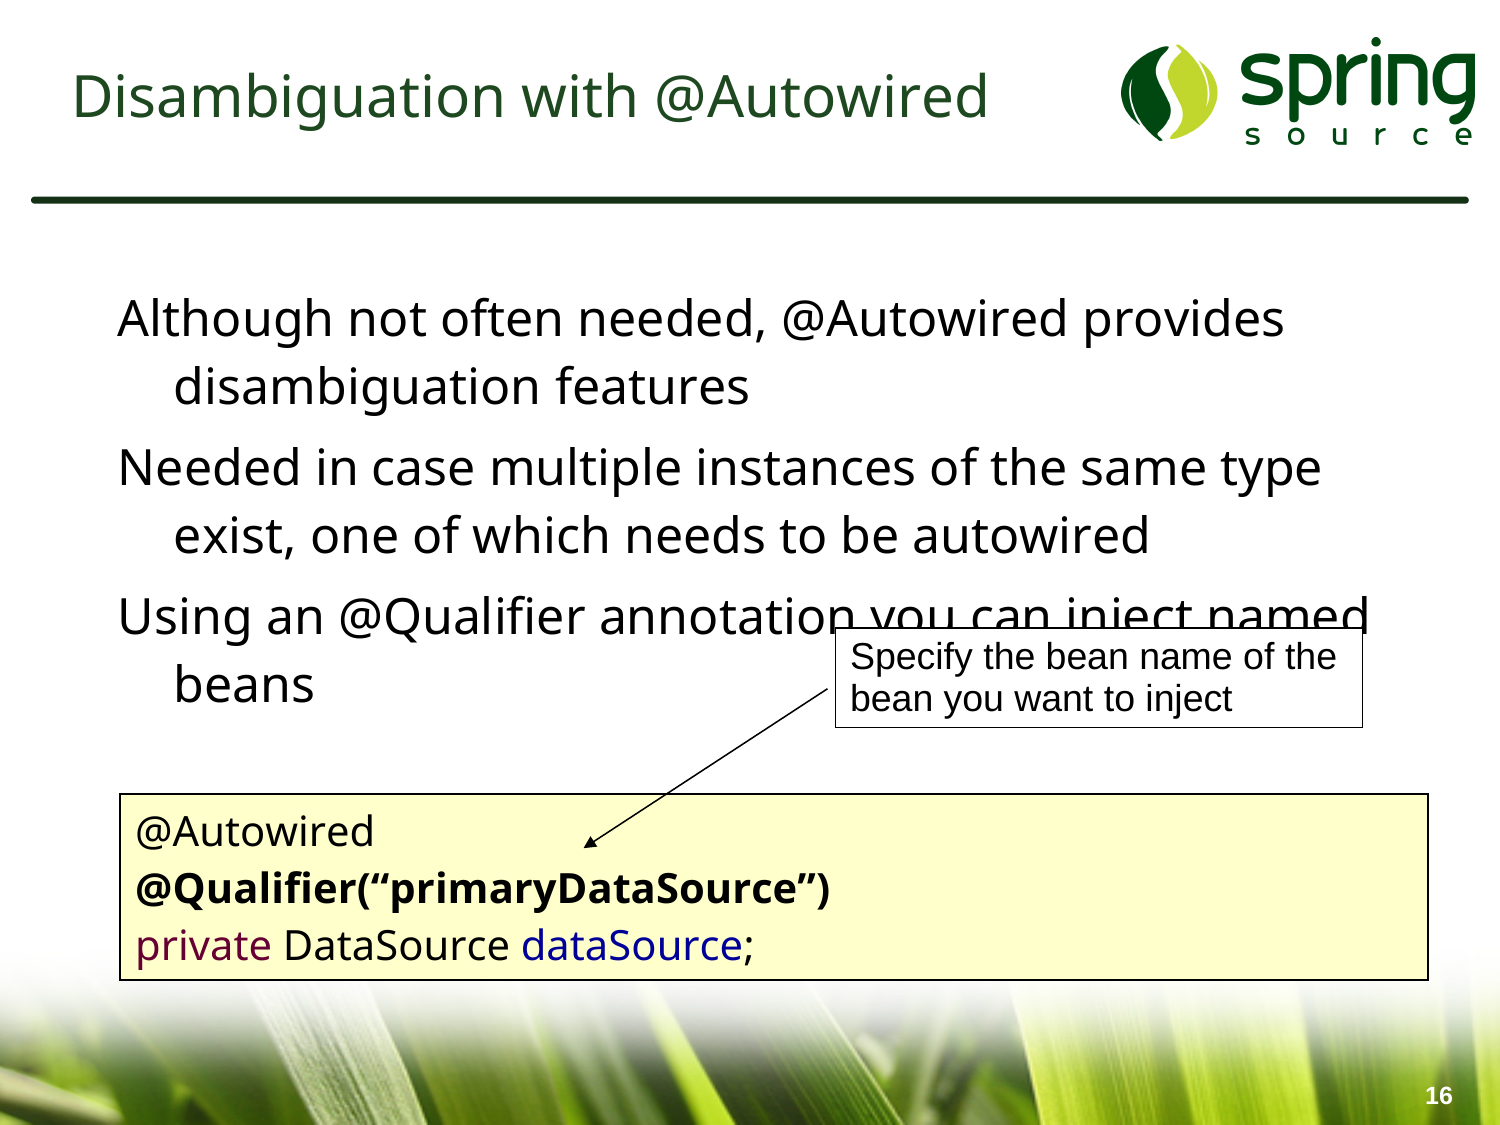

# Disambiguation with @Autowired
Although not often needed, @Autowired provides disambiguation features
Needed in case multiple instances of the same type exist, one of which needs to be autowired
Using an @Qualifier annotation you can inject named beans
Specify the bean name of the
bean you want to inject
@Autowired
@Qualifier(“primaryDataSource”)
private DataSource dataSource;